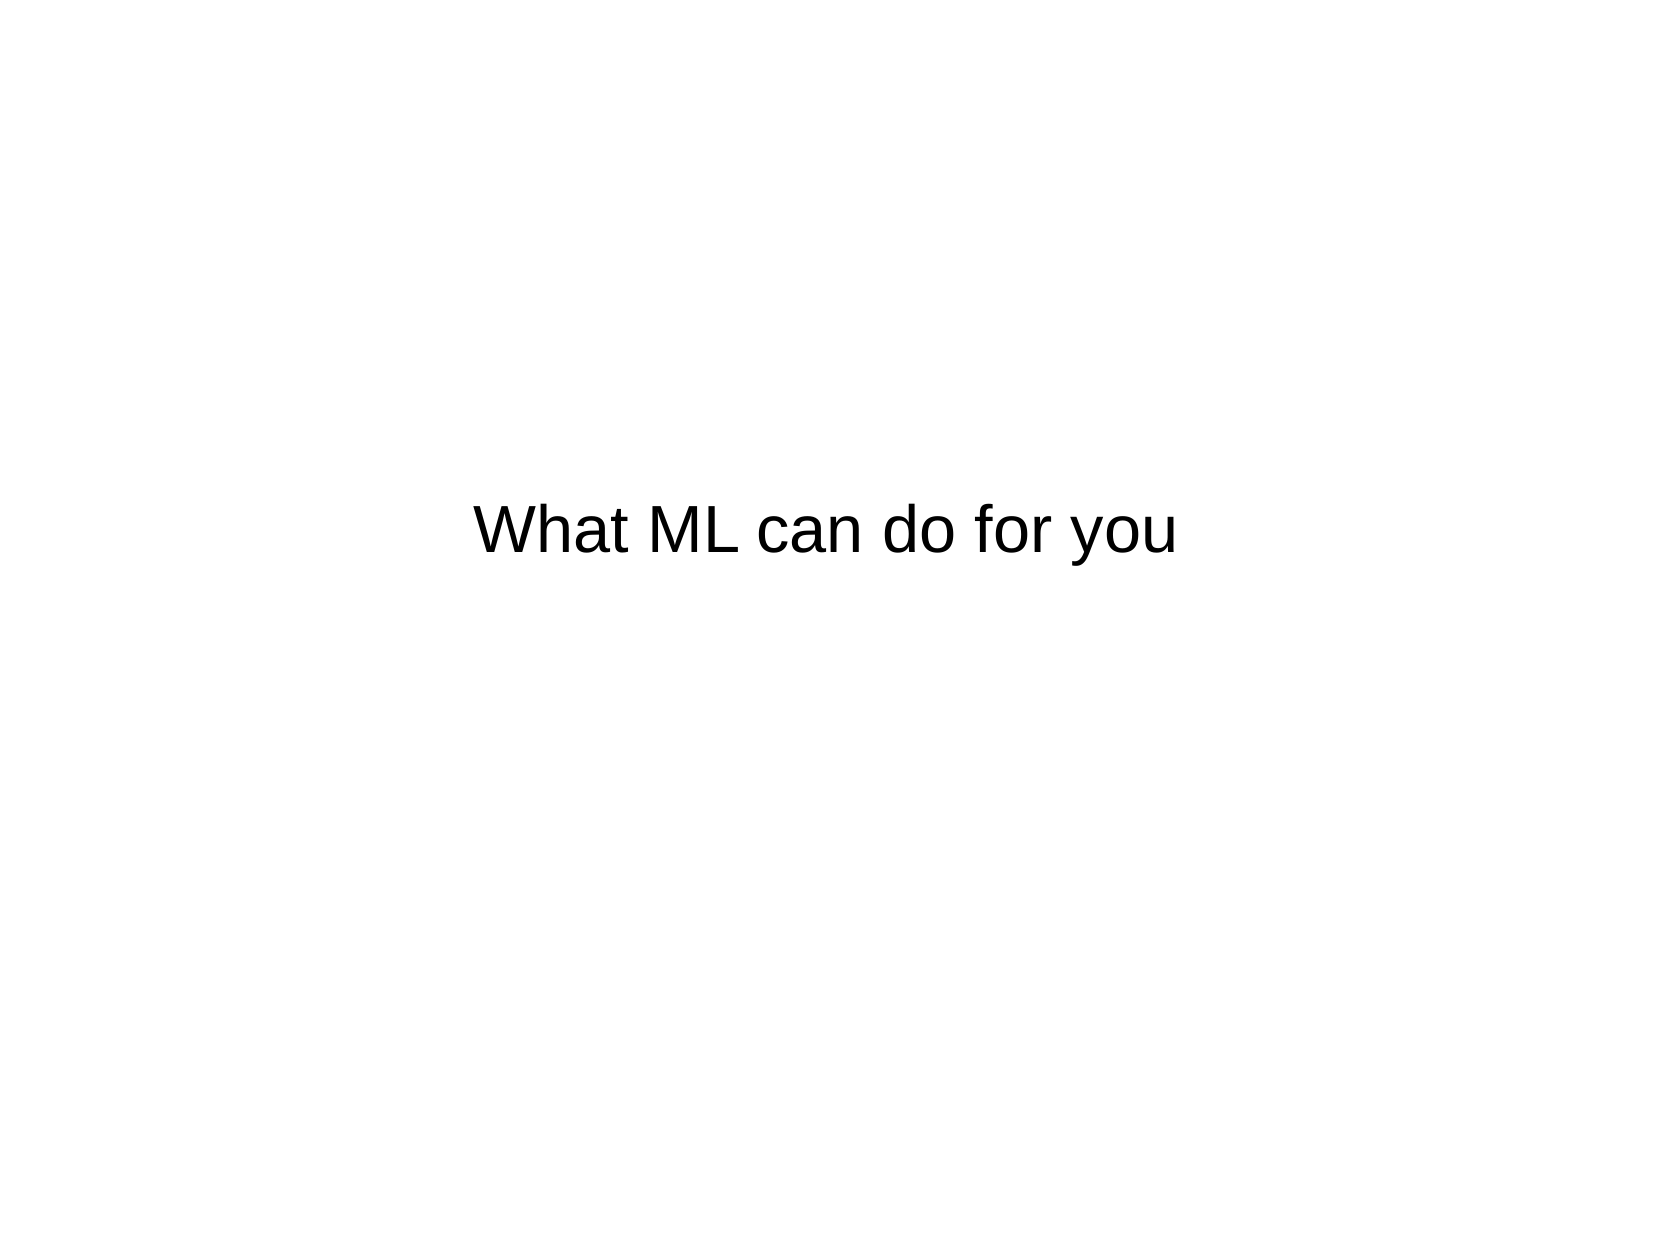

# What ML can do for you